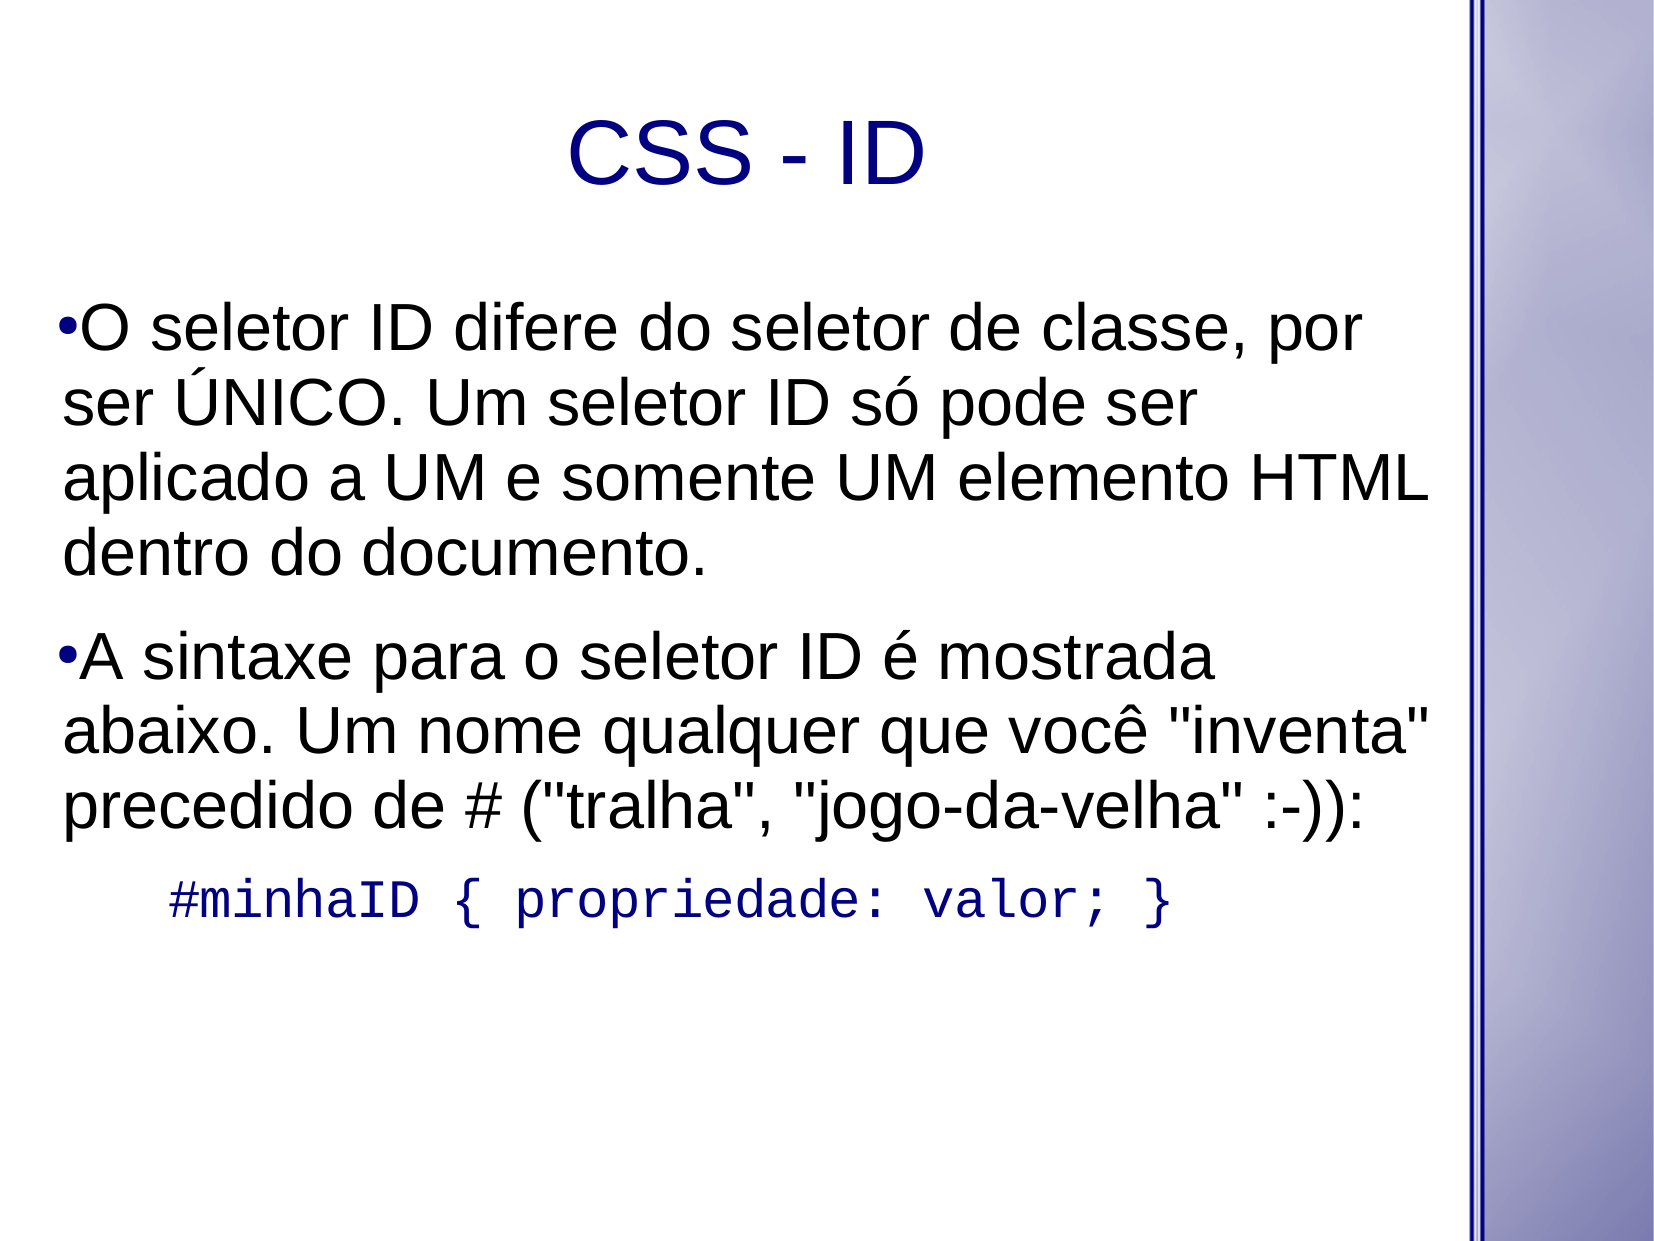

# CSS - ID
O seletor ID difere do seletor de classe, por ser ÚNICO. Um seletor ID só pode ser aplicado a UM e somente UM elemento HTML dentro do documento.
A sintaxe para o seletor ID é mostrada abaixo. Um nome qualquer que você "inventa" precedido de # ("tralha", "jogo-da-velha" :-)):
#minhaID { propriedade: valor; }